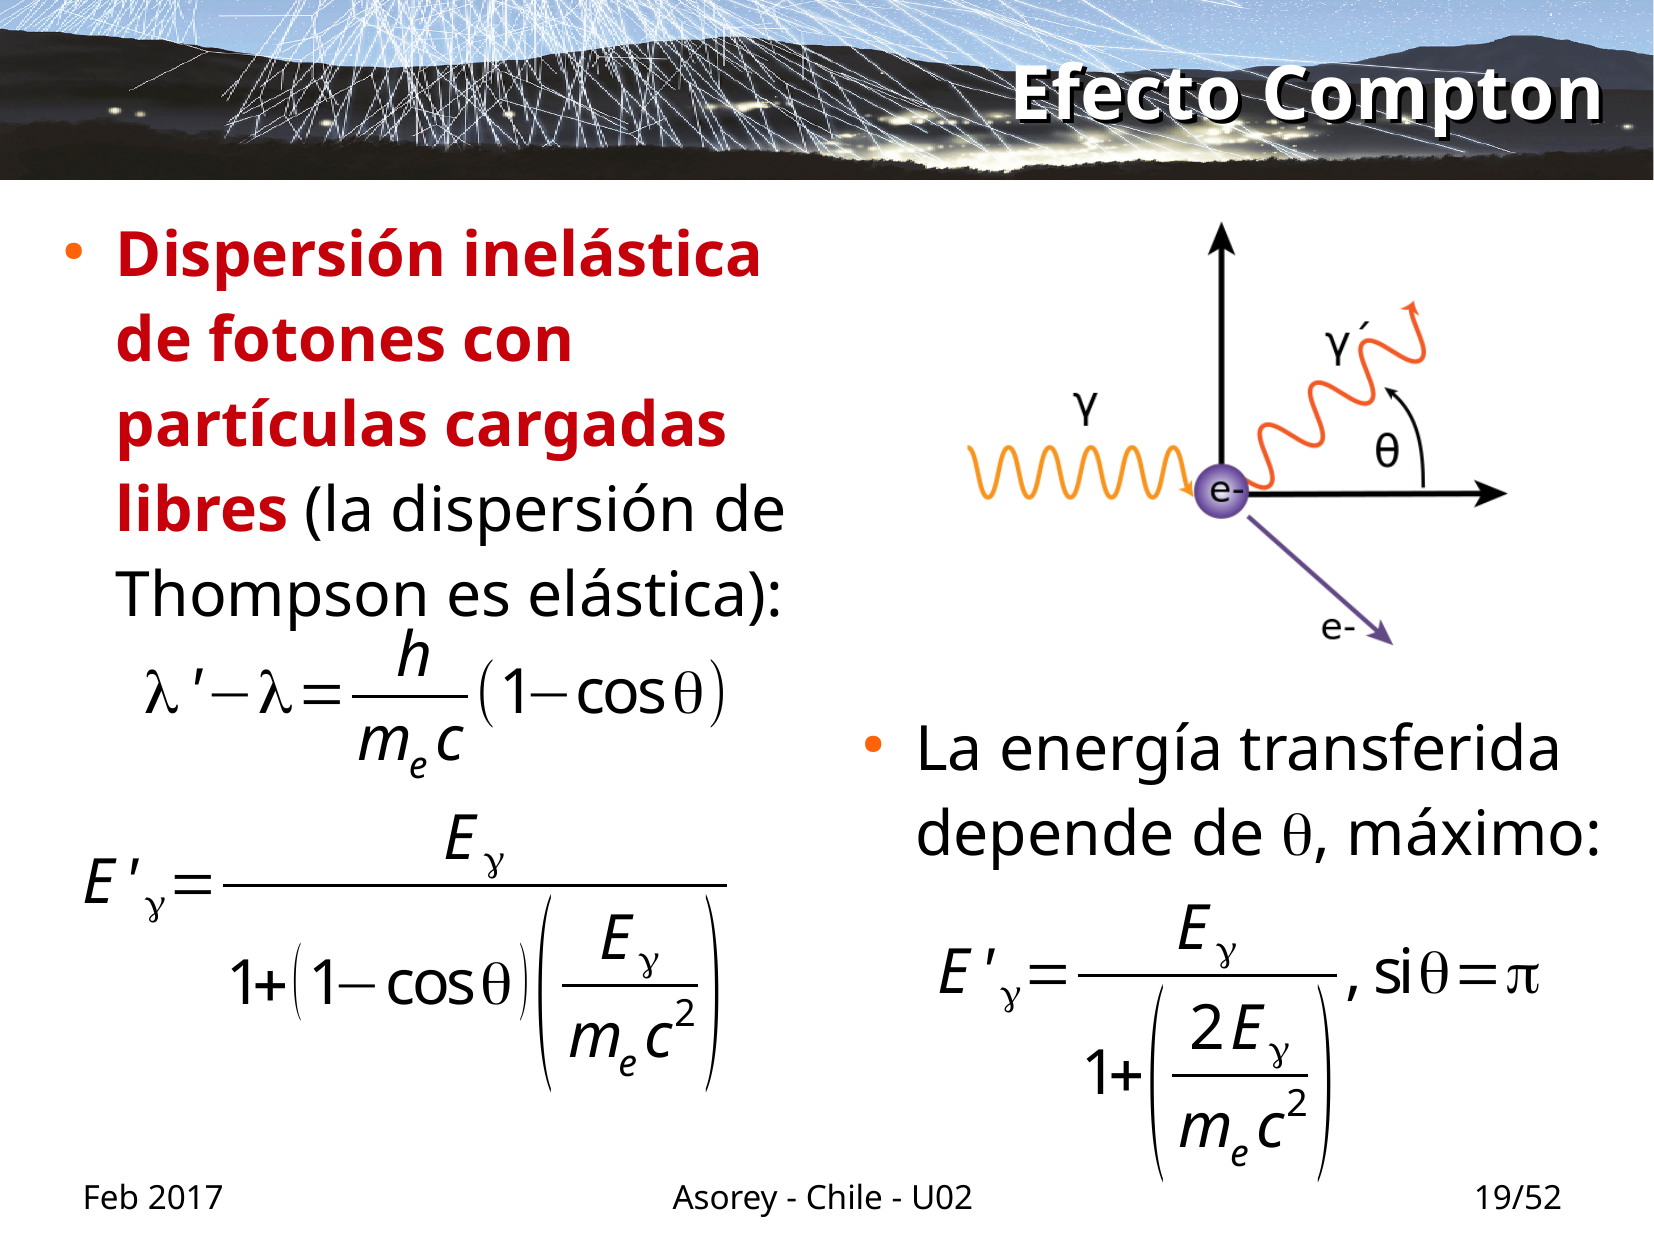

# Efecto Compton
Dispersión inelástica de fotones con partículas cargadas libres (la dispersión de Thompson es elástica):
La energía transferida depende de q, máximo:
Feb 2017
Asorey - Chile - U02
19